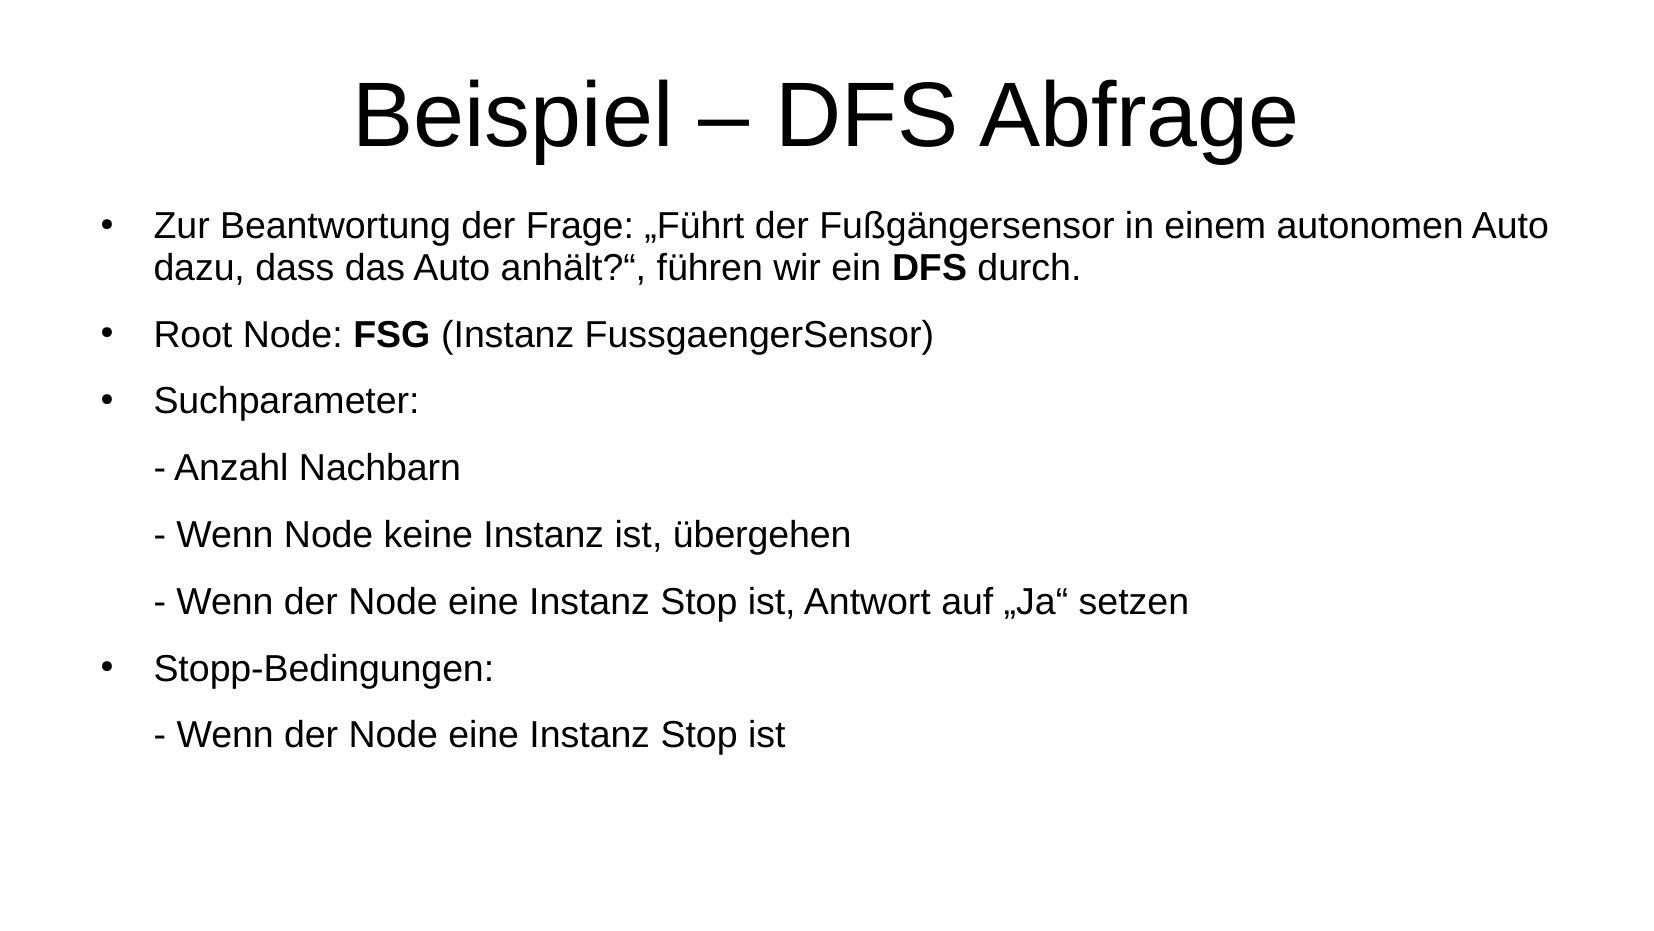

# Beispiel – DFS Abfrage
Zur Beantwortung der Frage: „Führt der Fußgängersensor in einem autonomen Auto dazu, dass das Auto anhält?“, führen wir ein DFS durch.
Root Node: FSG (Instanz FussgaengerSensor)
Suchparameter:
- Anzahl Nachbarn
- Wenn Node keine Instanz ist, übergehen
- Wenn der Node eine Instanz Stop ist, Antwort auf „Ja“ setzen
Stopp-Bedingungen:
- Wenn der Node eine Instanz Stop ist